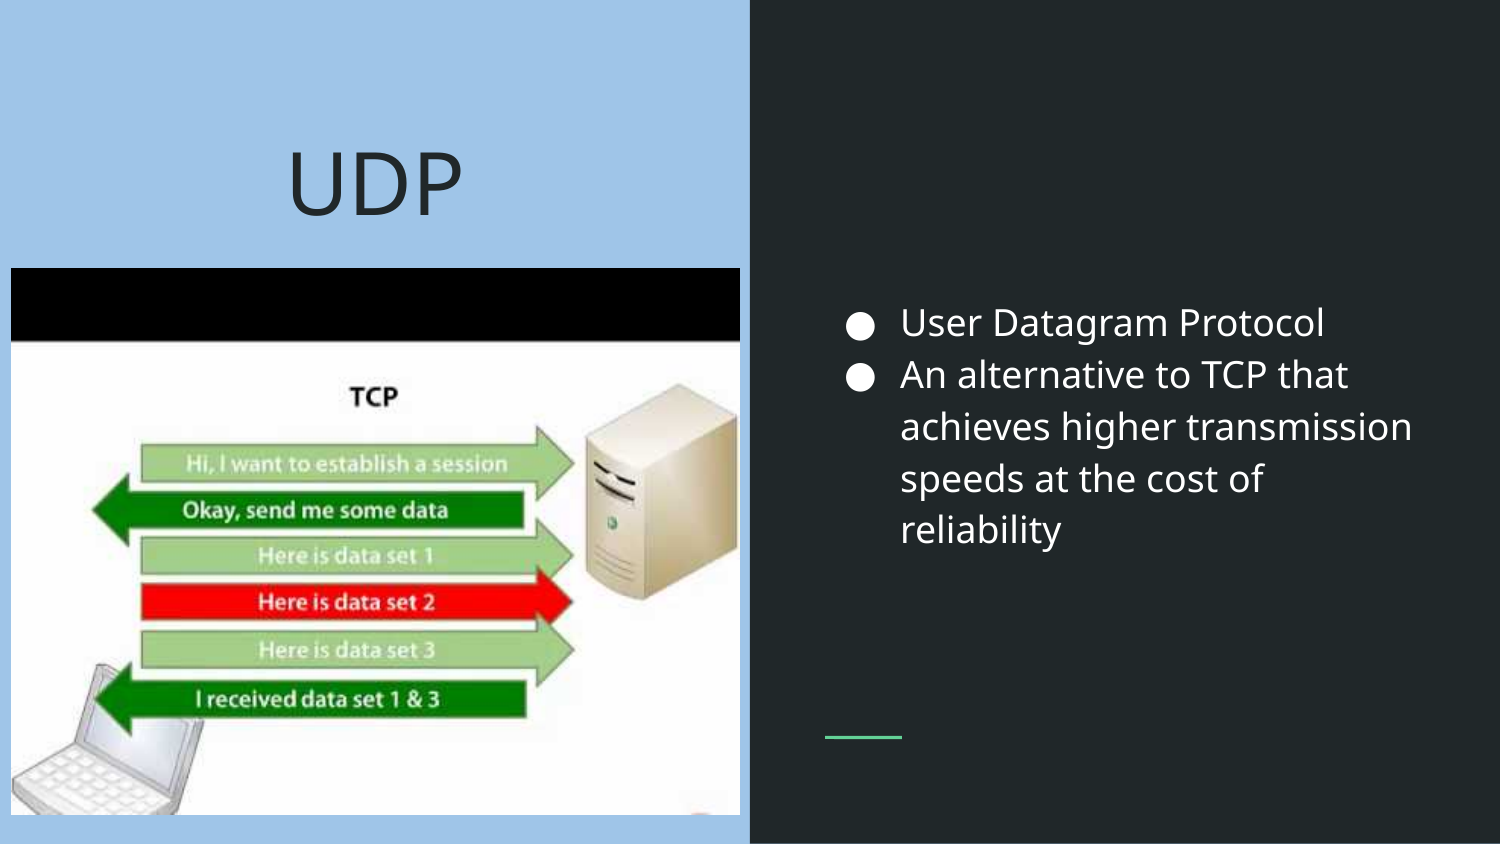

# UDP
User Datagram Protocol
An alternative to TCP that achieves higher transmission speeds at the cost of reliability